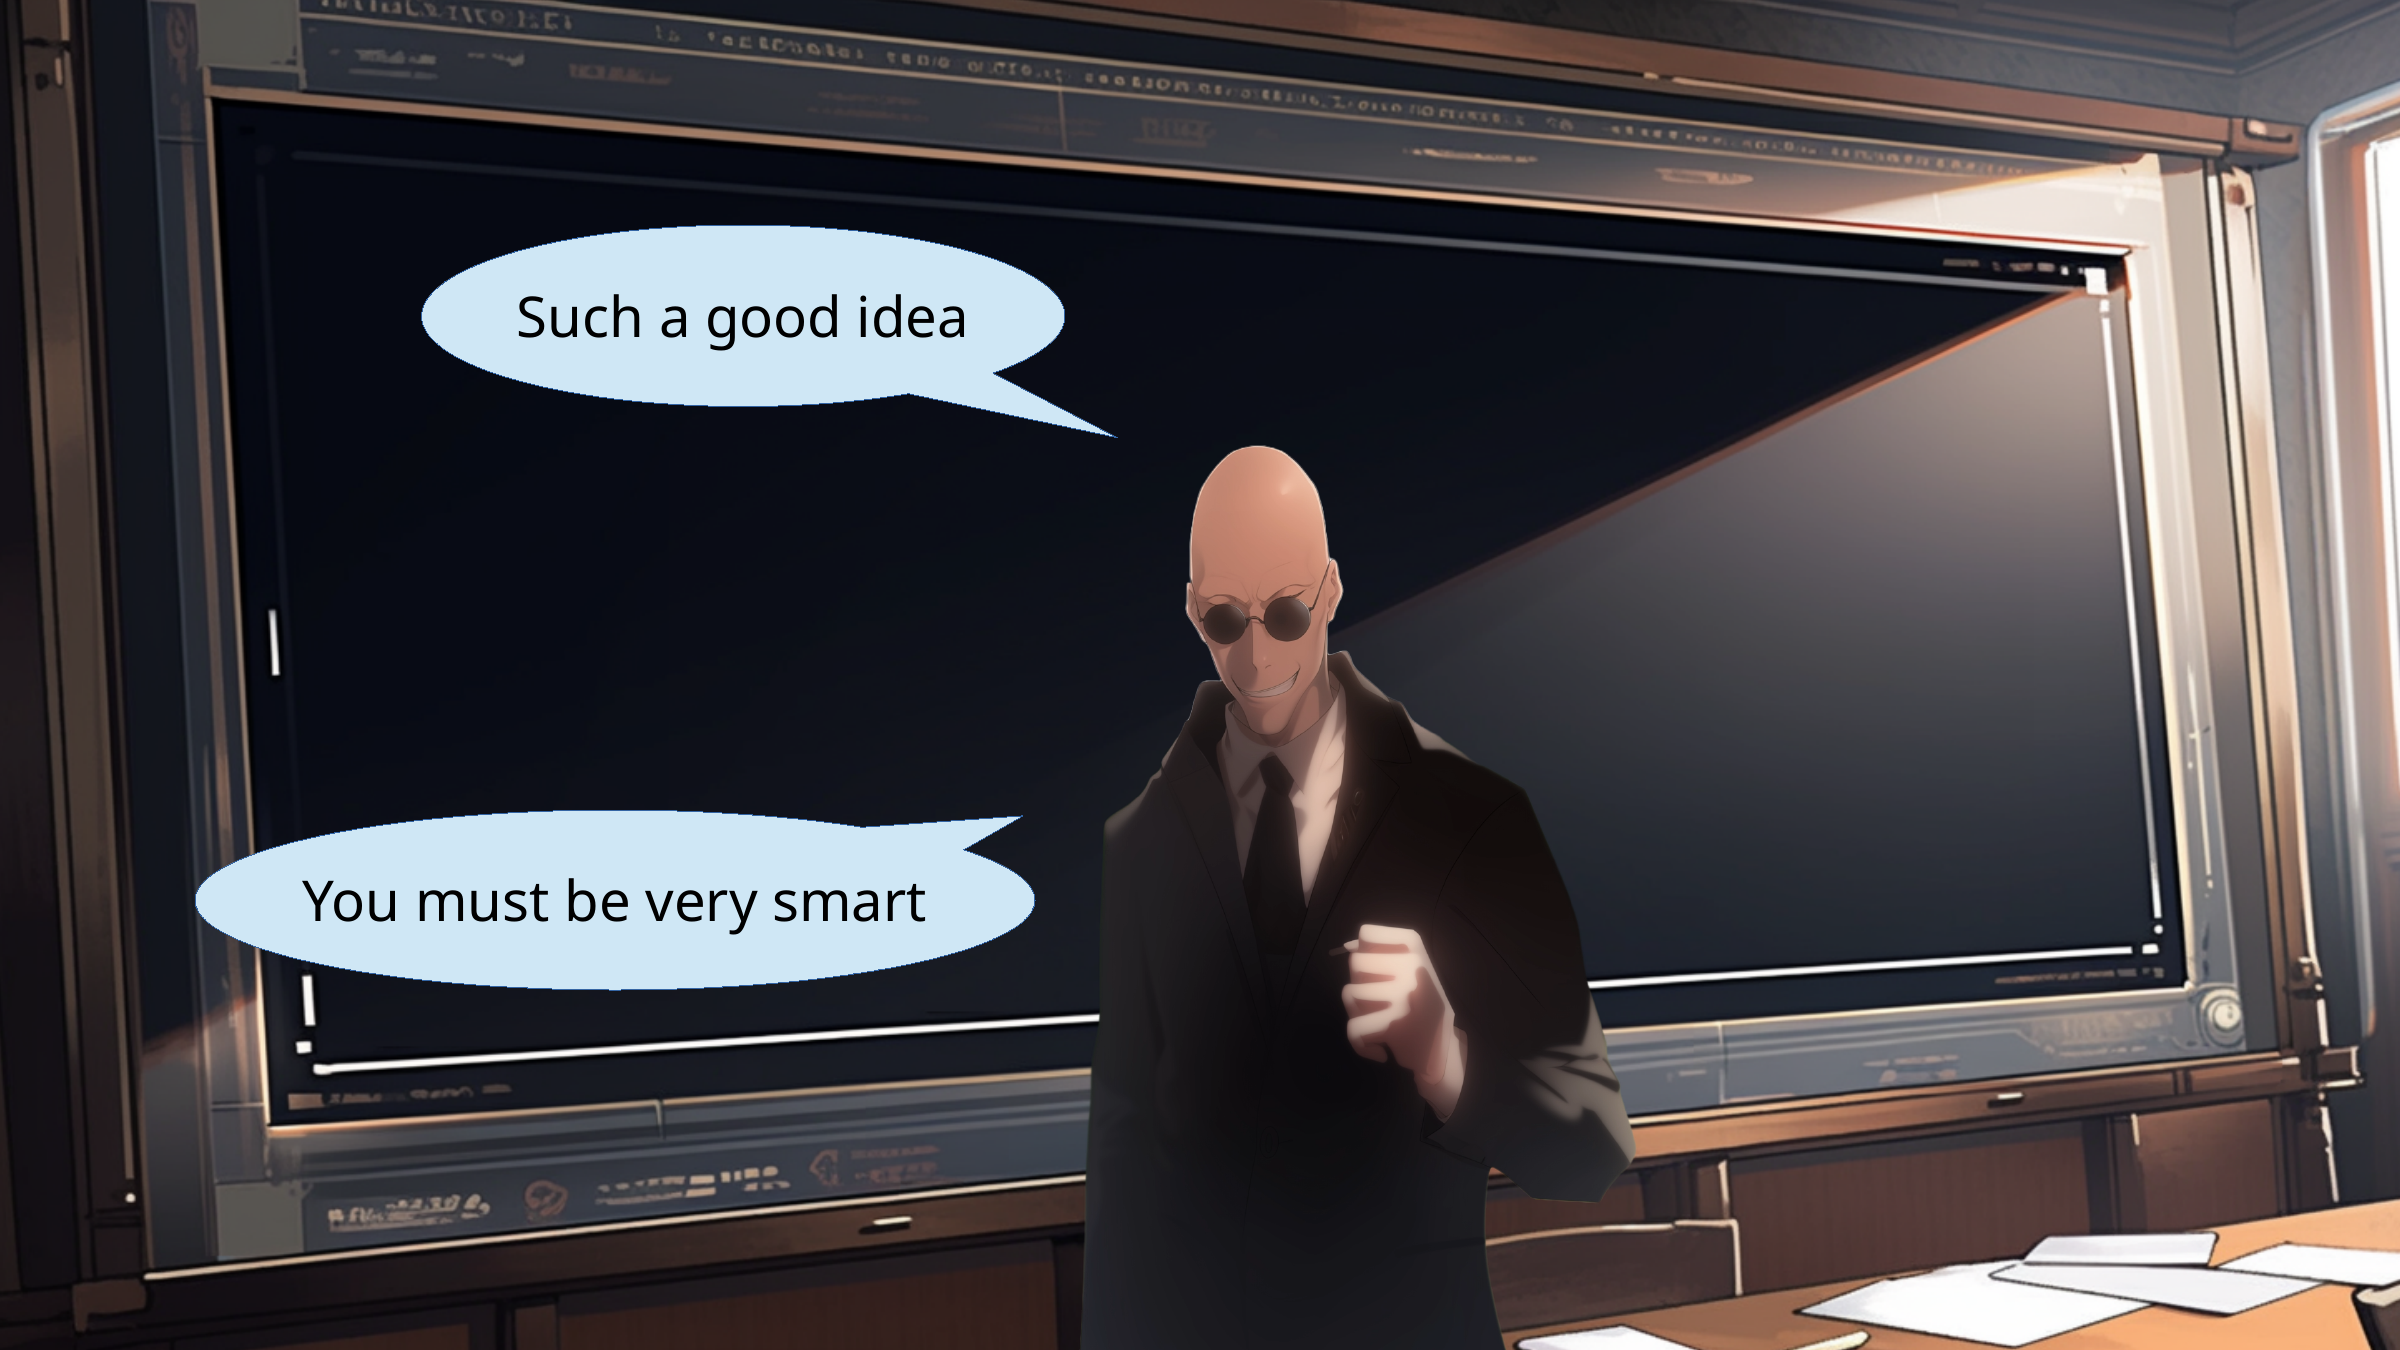

Such a good idea
You must be very smart